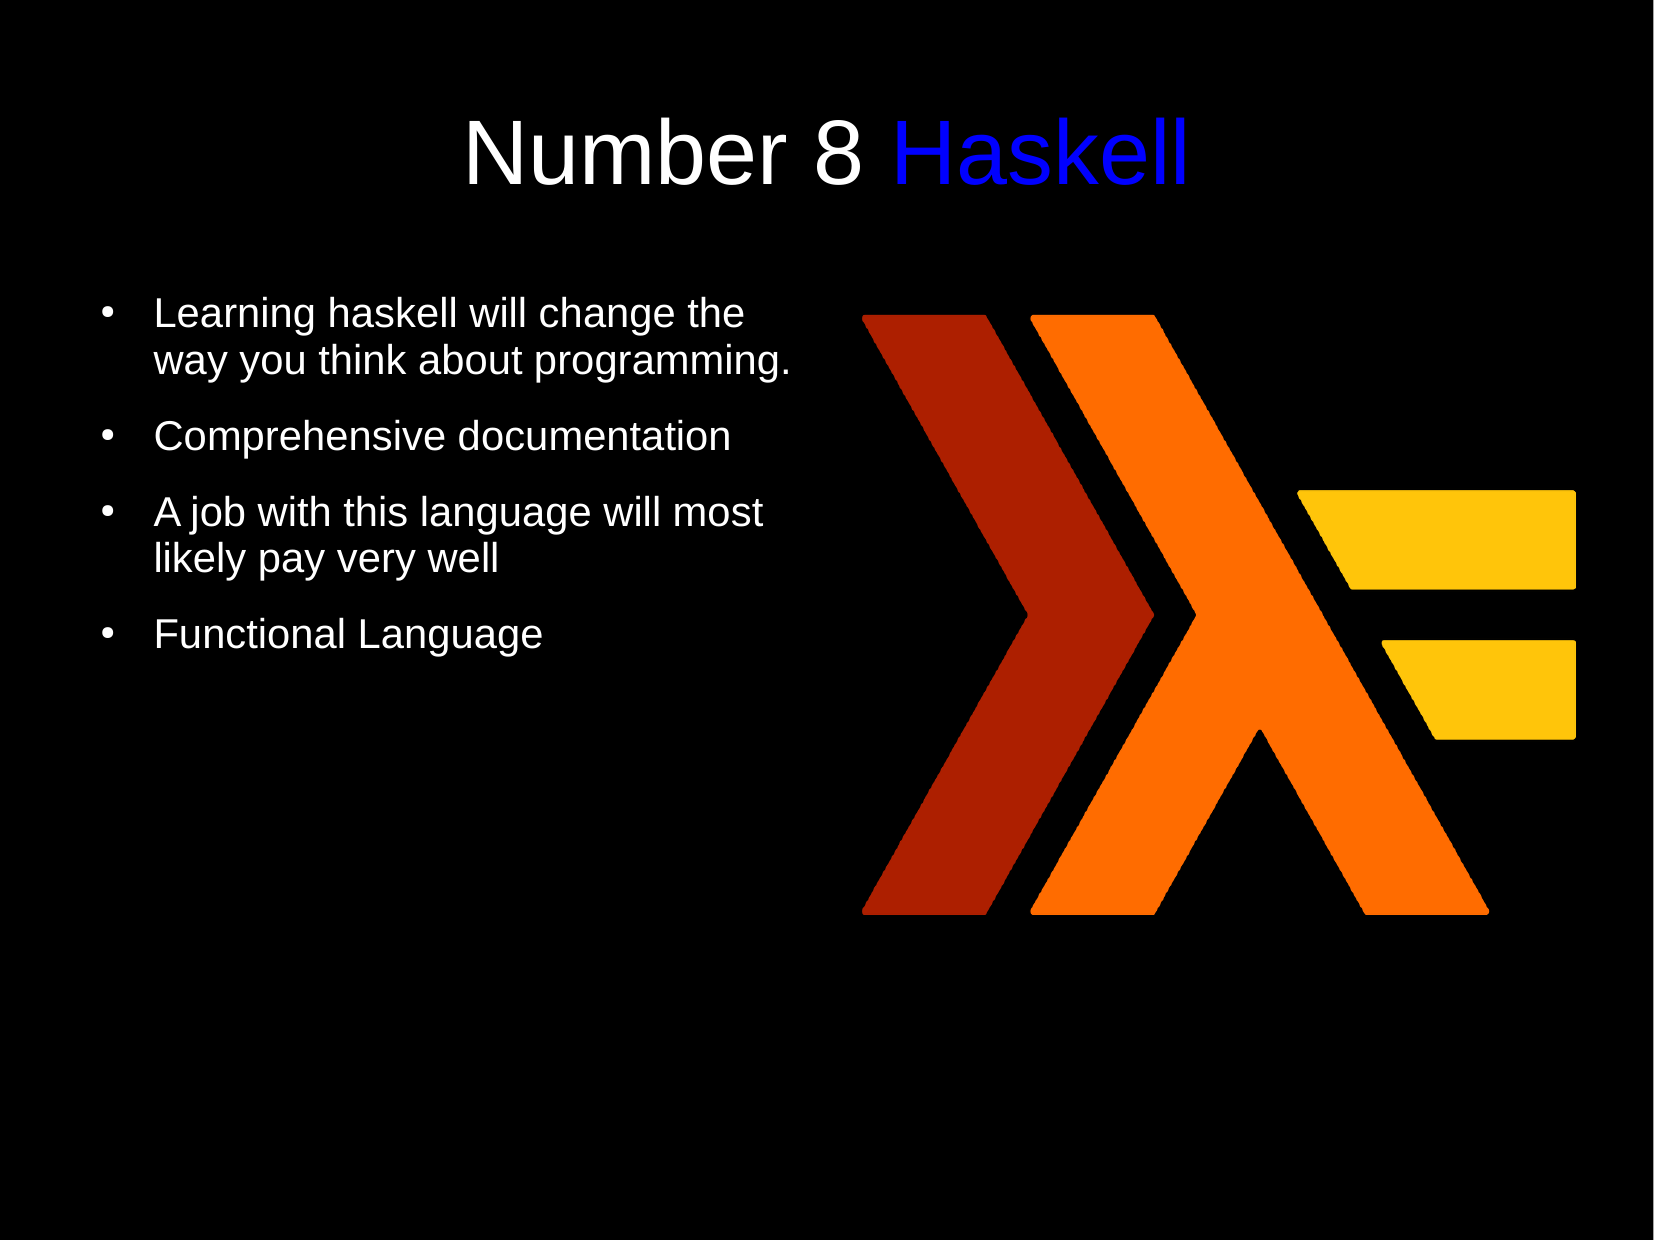

# Number 8 Haskell
Learning haskell will change the way you think about programming.
Comprehensive documentation
A job with this language will most likely pay very well
Functional Language